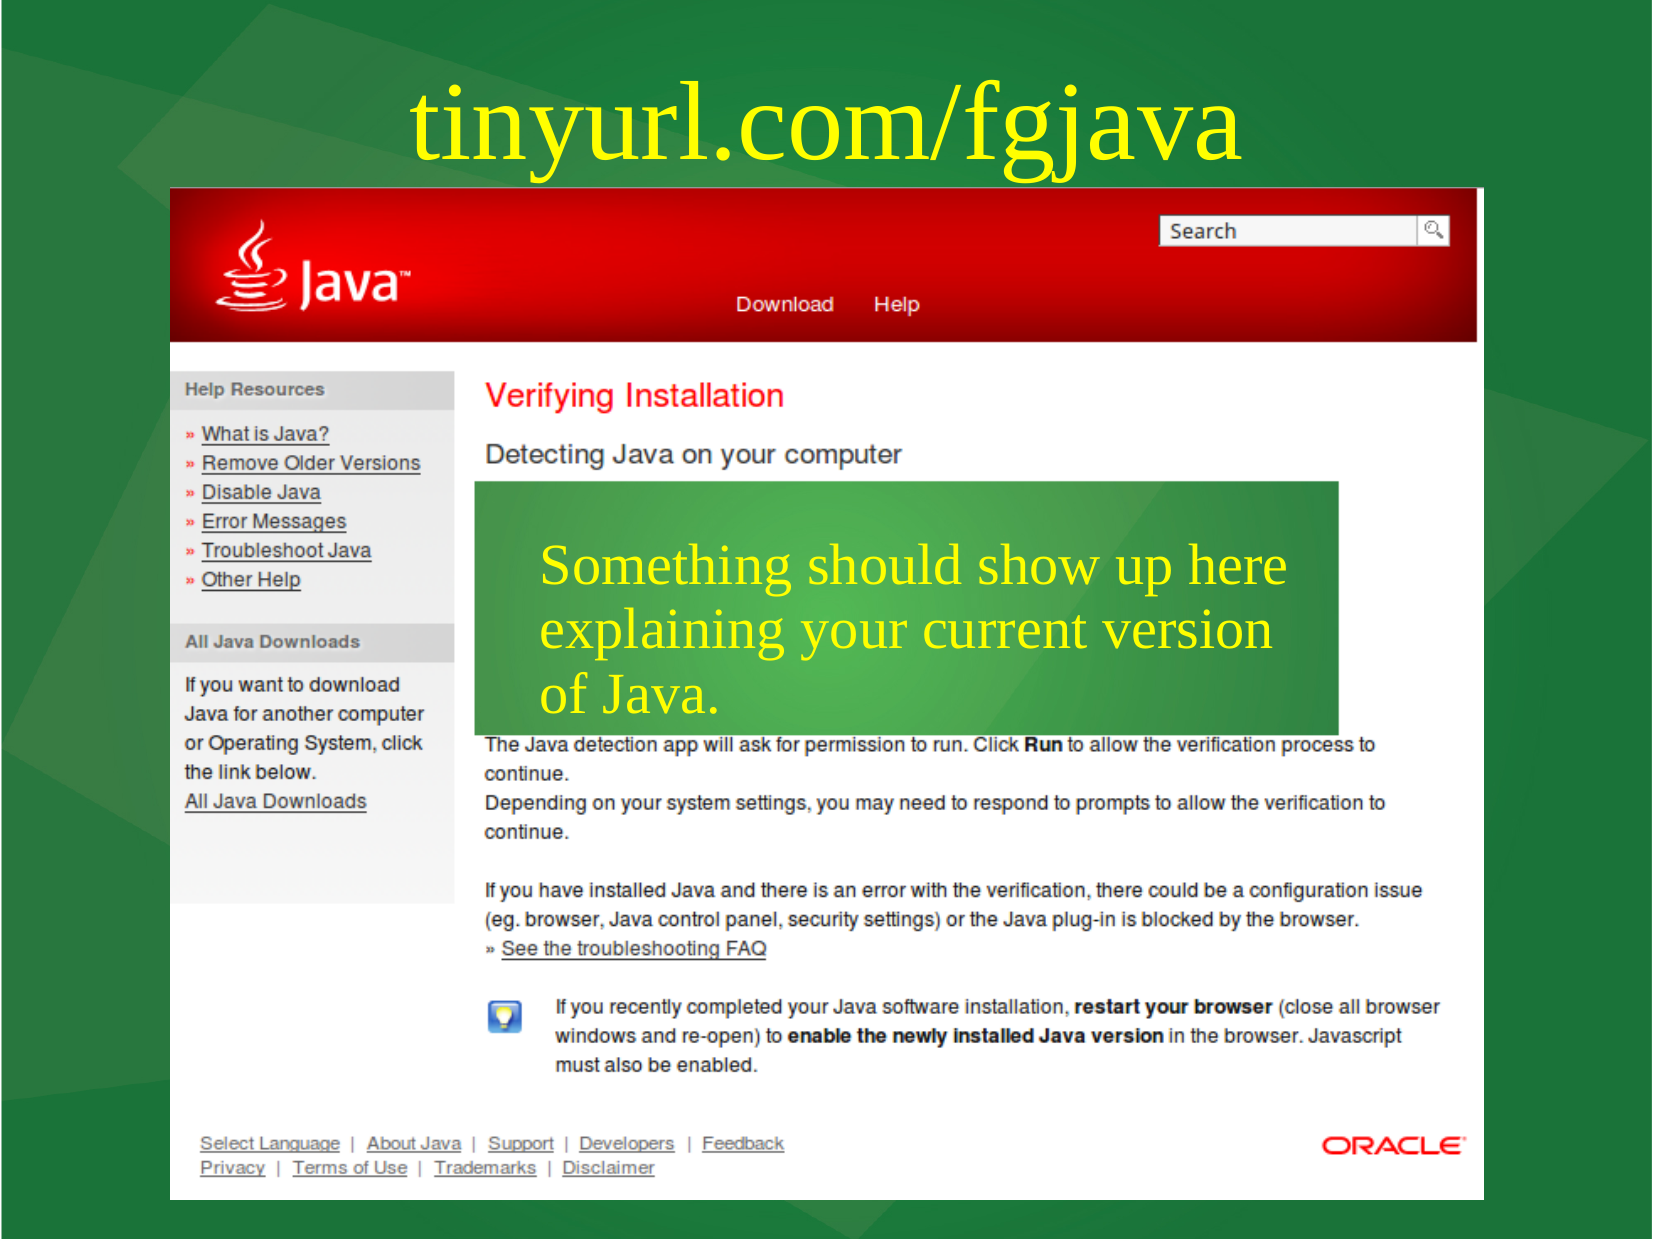

# tinyurl.com/fgjava
Something should show up here explaining your current version of Java.